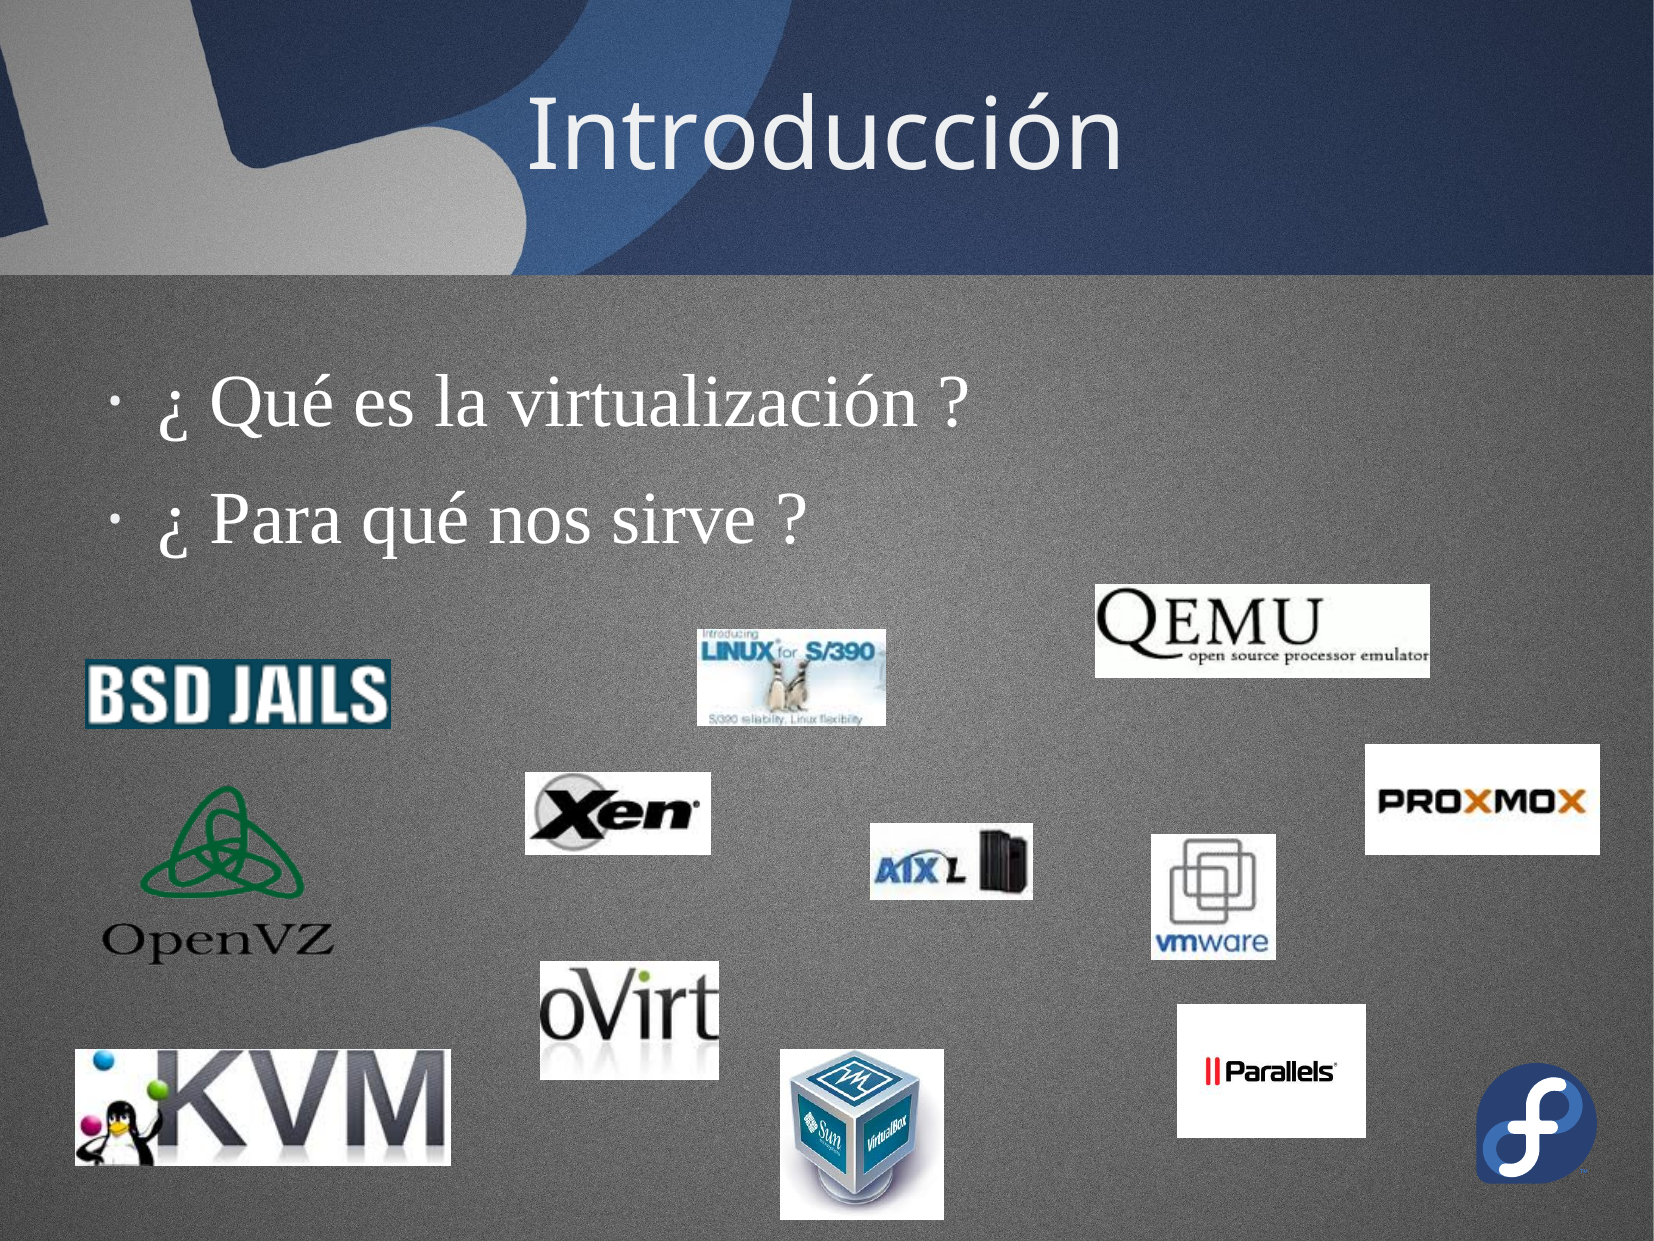

Introducción
¿ Qué es la virtualización ?
¿ Para qué nos sirve ?